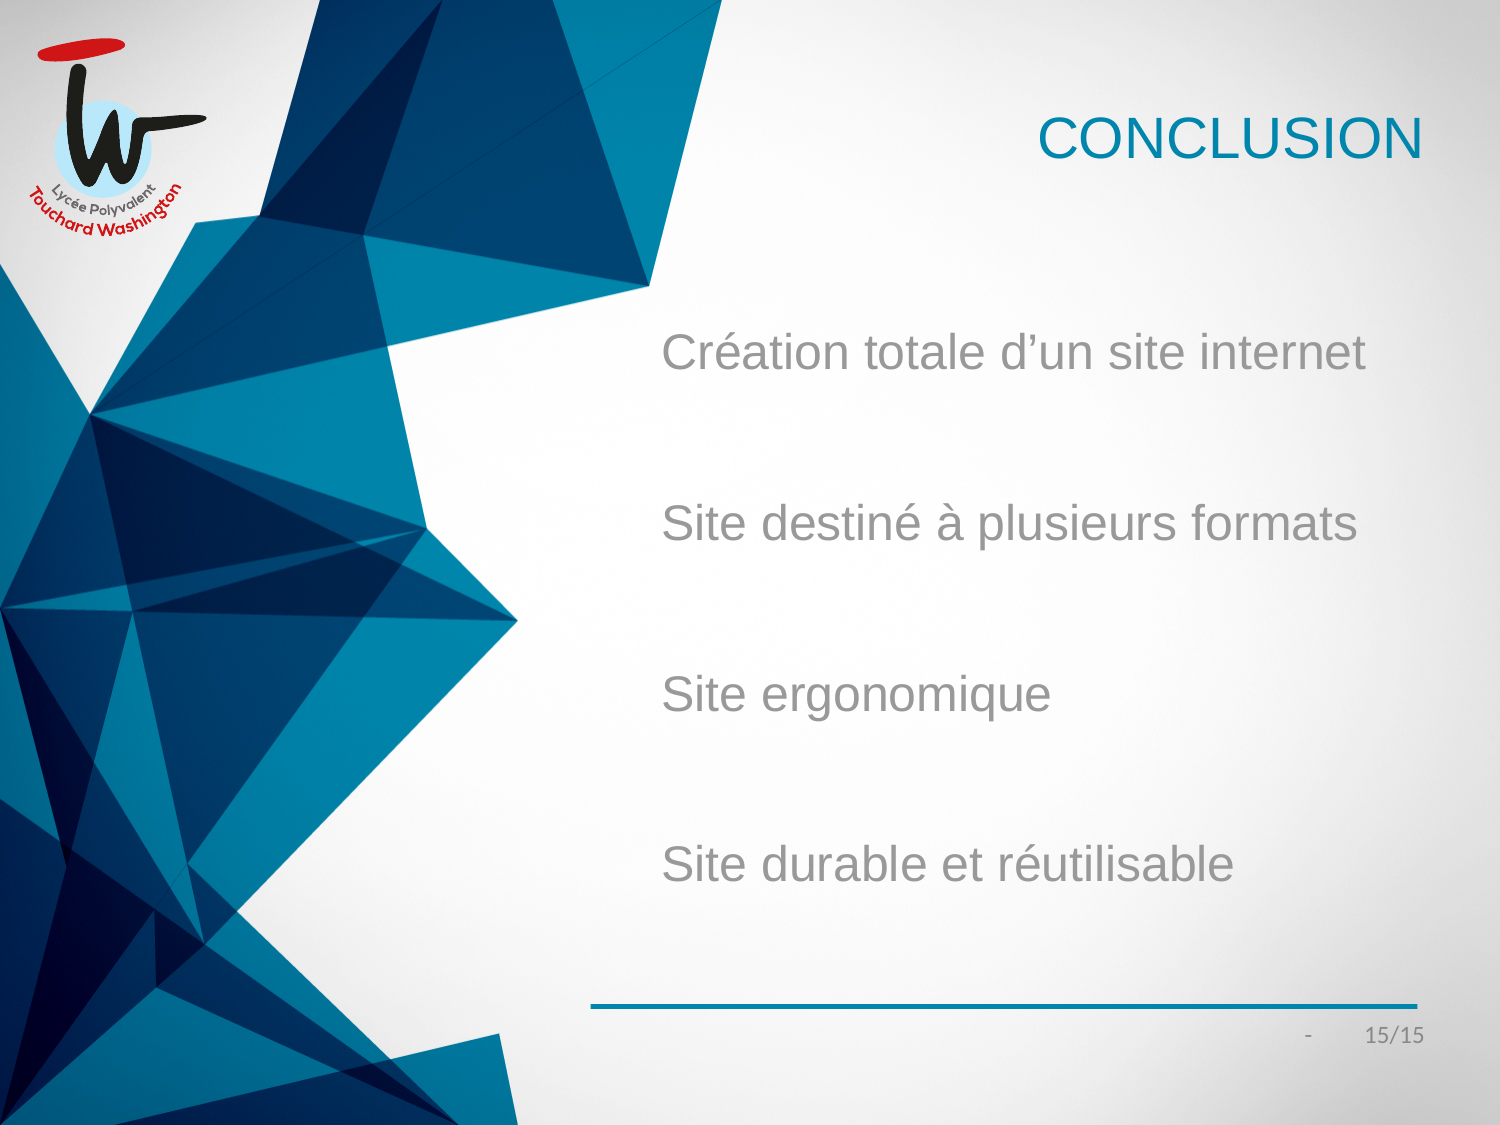

# CONCLUSION
Création totale d’un site internet
Site destiné à plusieurs formats
Site ergonomique
Site durable et réutilisable
15